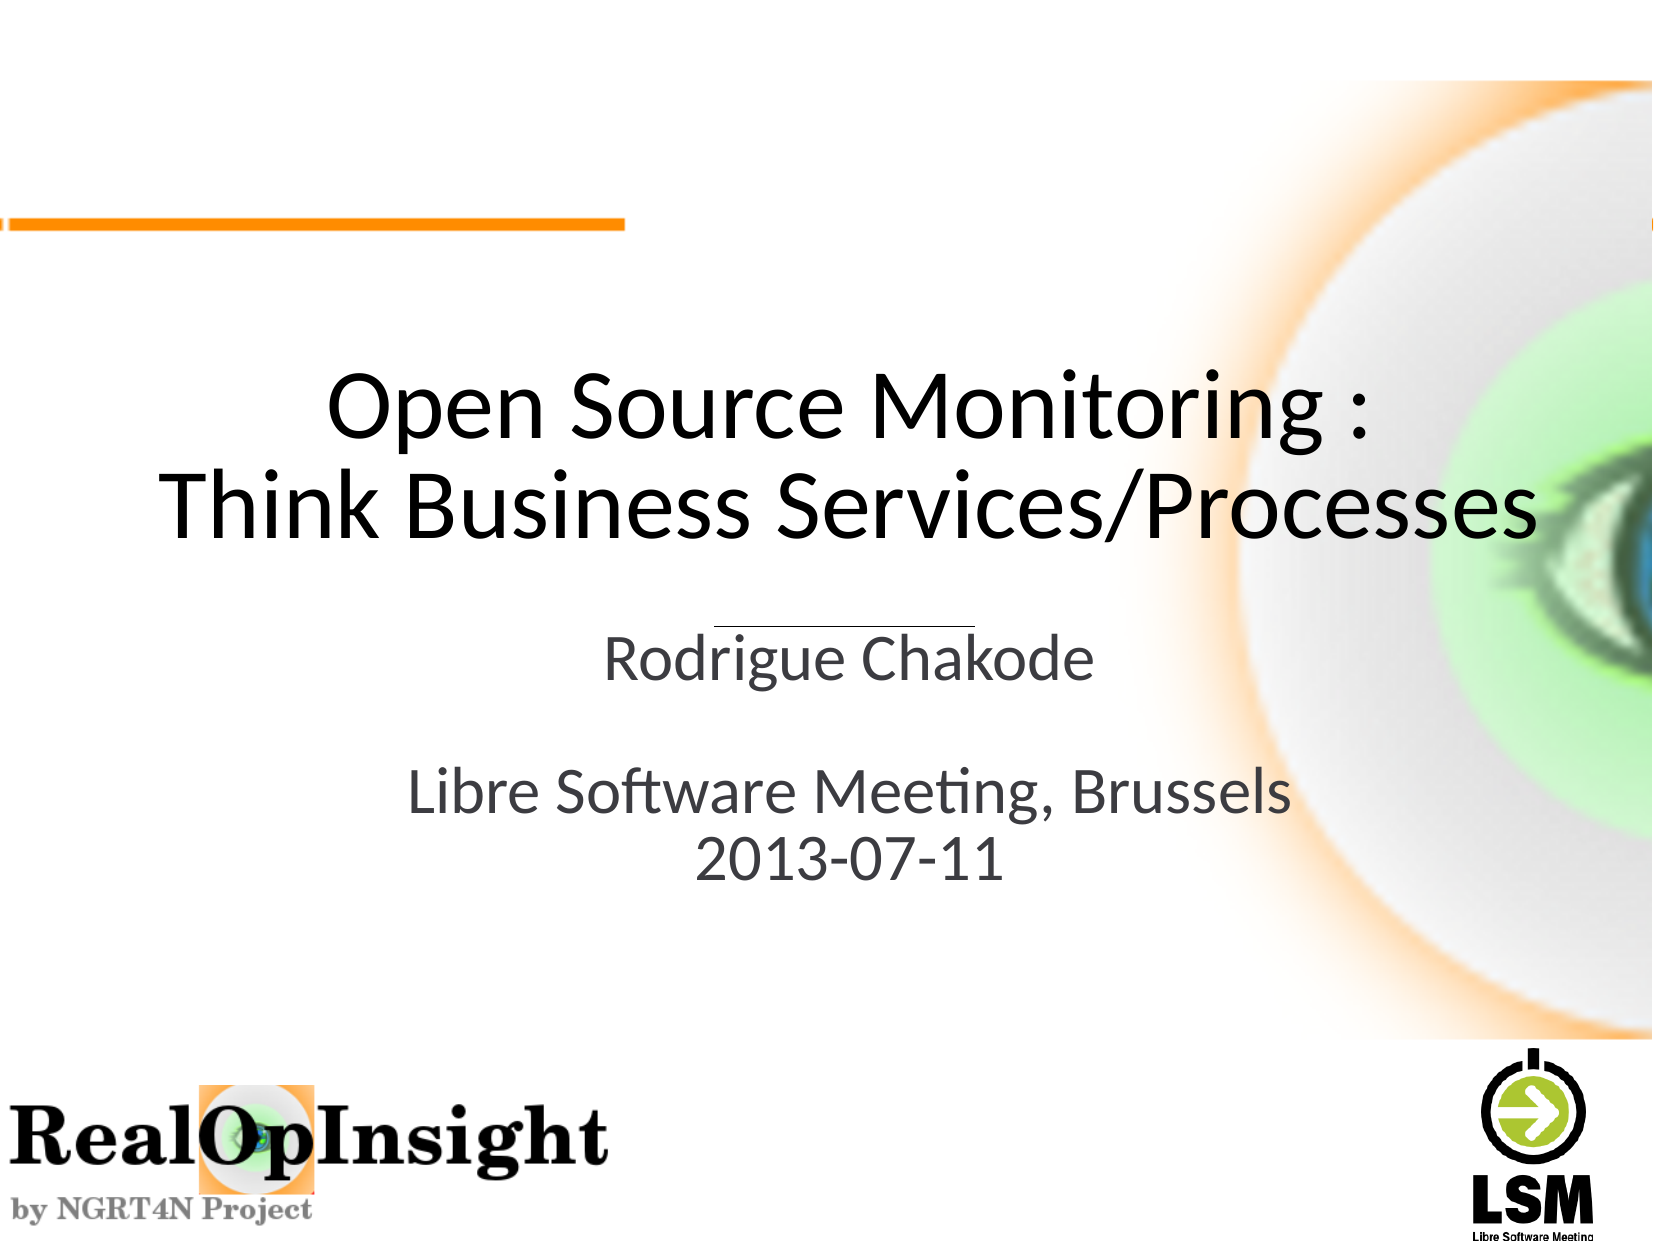

# Open Source Monitoring : Think Business Services/Processes
Rodrigue Chakode
Libre Software Meeting, Brussels
2013-07-11